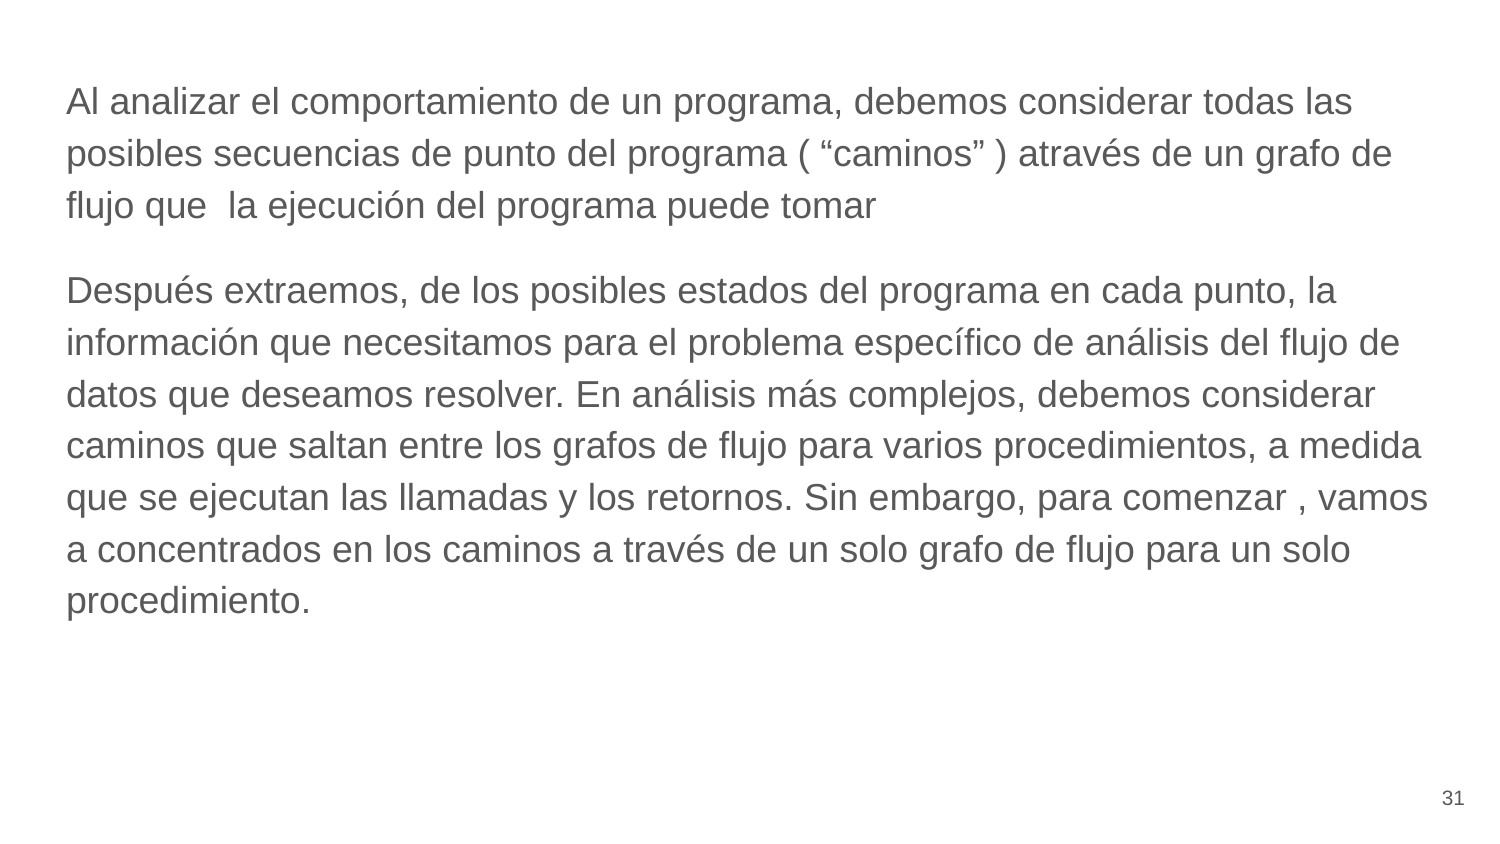

# Al analizar el comportamiento de un programa, debemos considerar todas las posibles secuencias de punto del programa ( “caminos” ) através de un grafo de flujo que la ejecución del programa puede tomar
Después extraemos, de los posibles estados del programa en cada punto, la información que necesitamos para el problema específico de análisis del flujo de datos que deseamos resolver. En análisis más complejos, debemos considerar caminos que saltan entre los grafos de flujo para varios procedimientos, a medida que se ejecutan las llamadas y los retornos. Sin embargo, para comenzar , vamos a concentrados en los caminos a través de un solo grafo de flujo para un solo procedimiento.